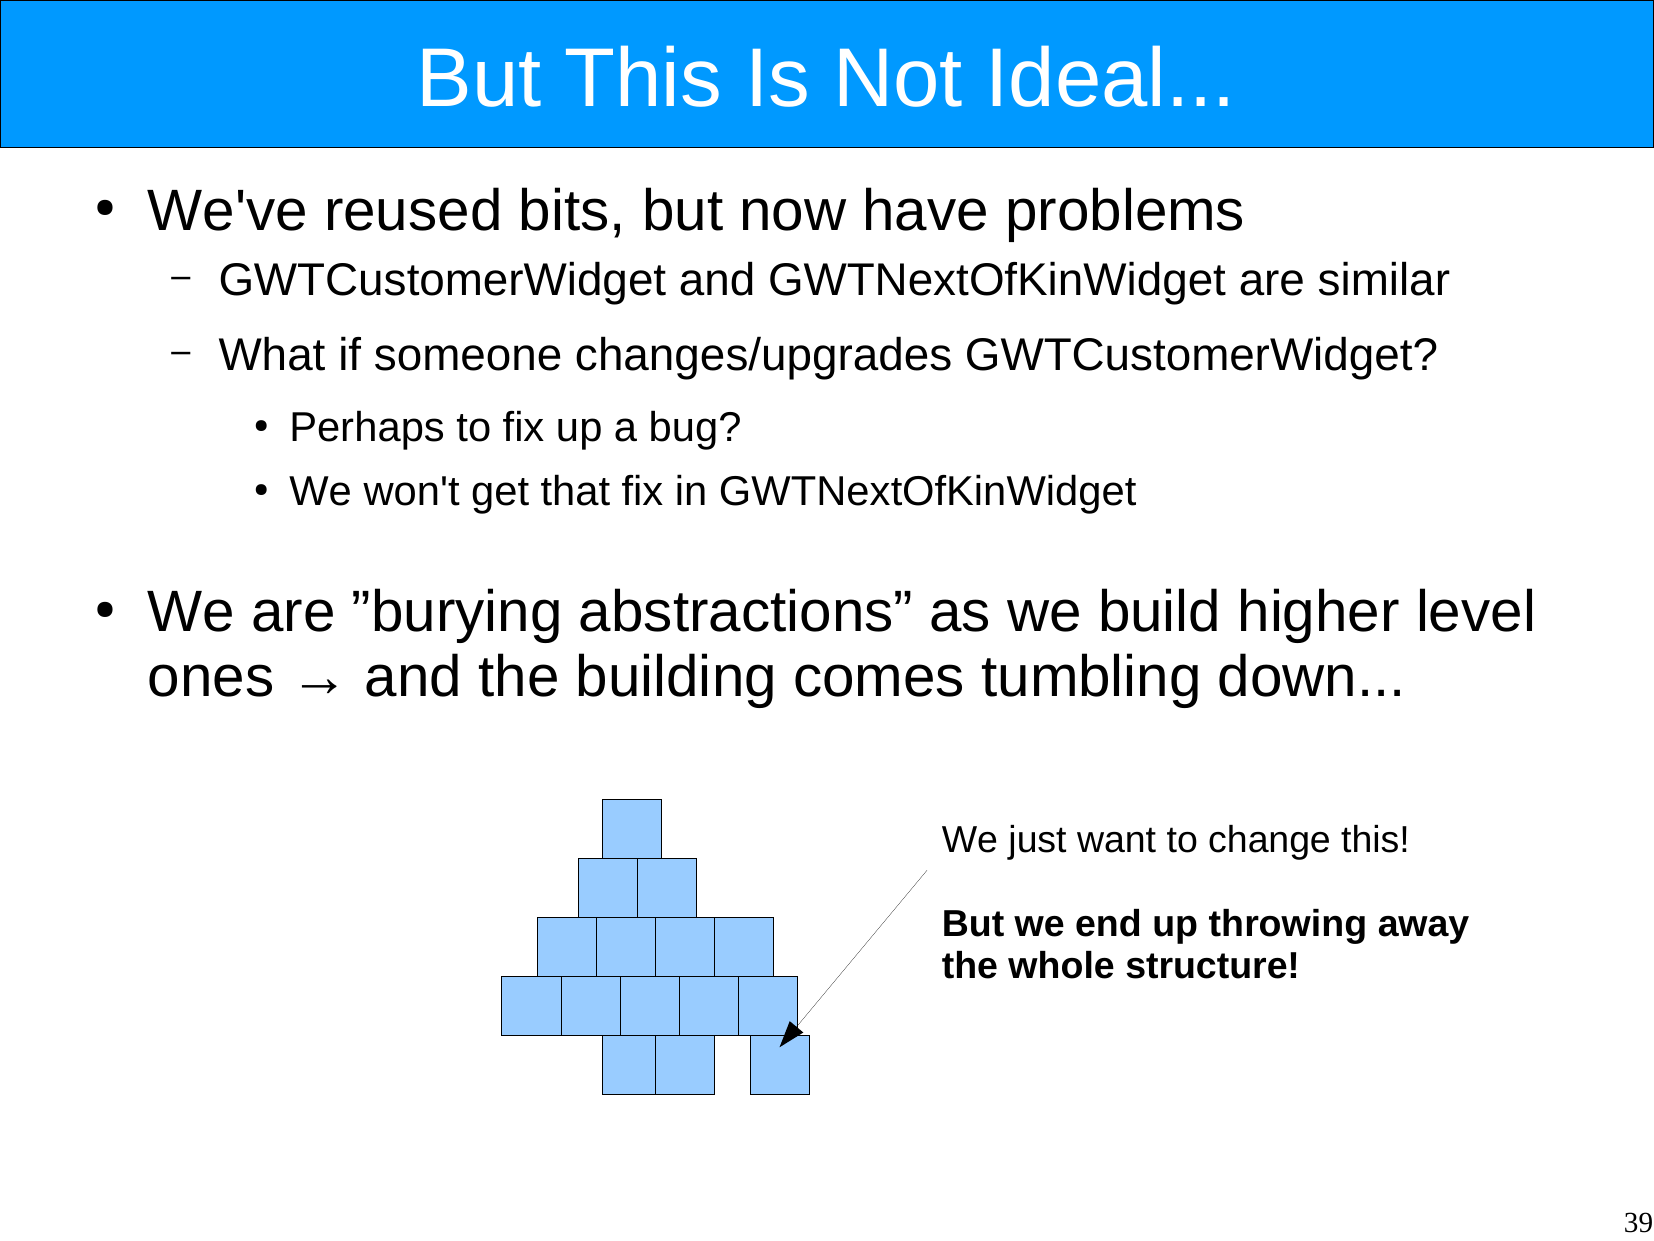

# But This Is Not Ideal...
We've reused bits, but now have problems
GWTCustomerWidget and GWTNextOfKinWidget are similar
What if someone changes/upgrades GWTCustomerWidget?
Perhaps to fix up a bug?
We won't get that fix in GWTNextOfKinWidget
We are ”burying abstractions” as we build higher level ones → and the building comes tumbling down...
We just want to change this!
But we end up throwing away
the whole structure!
39